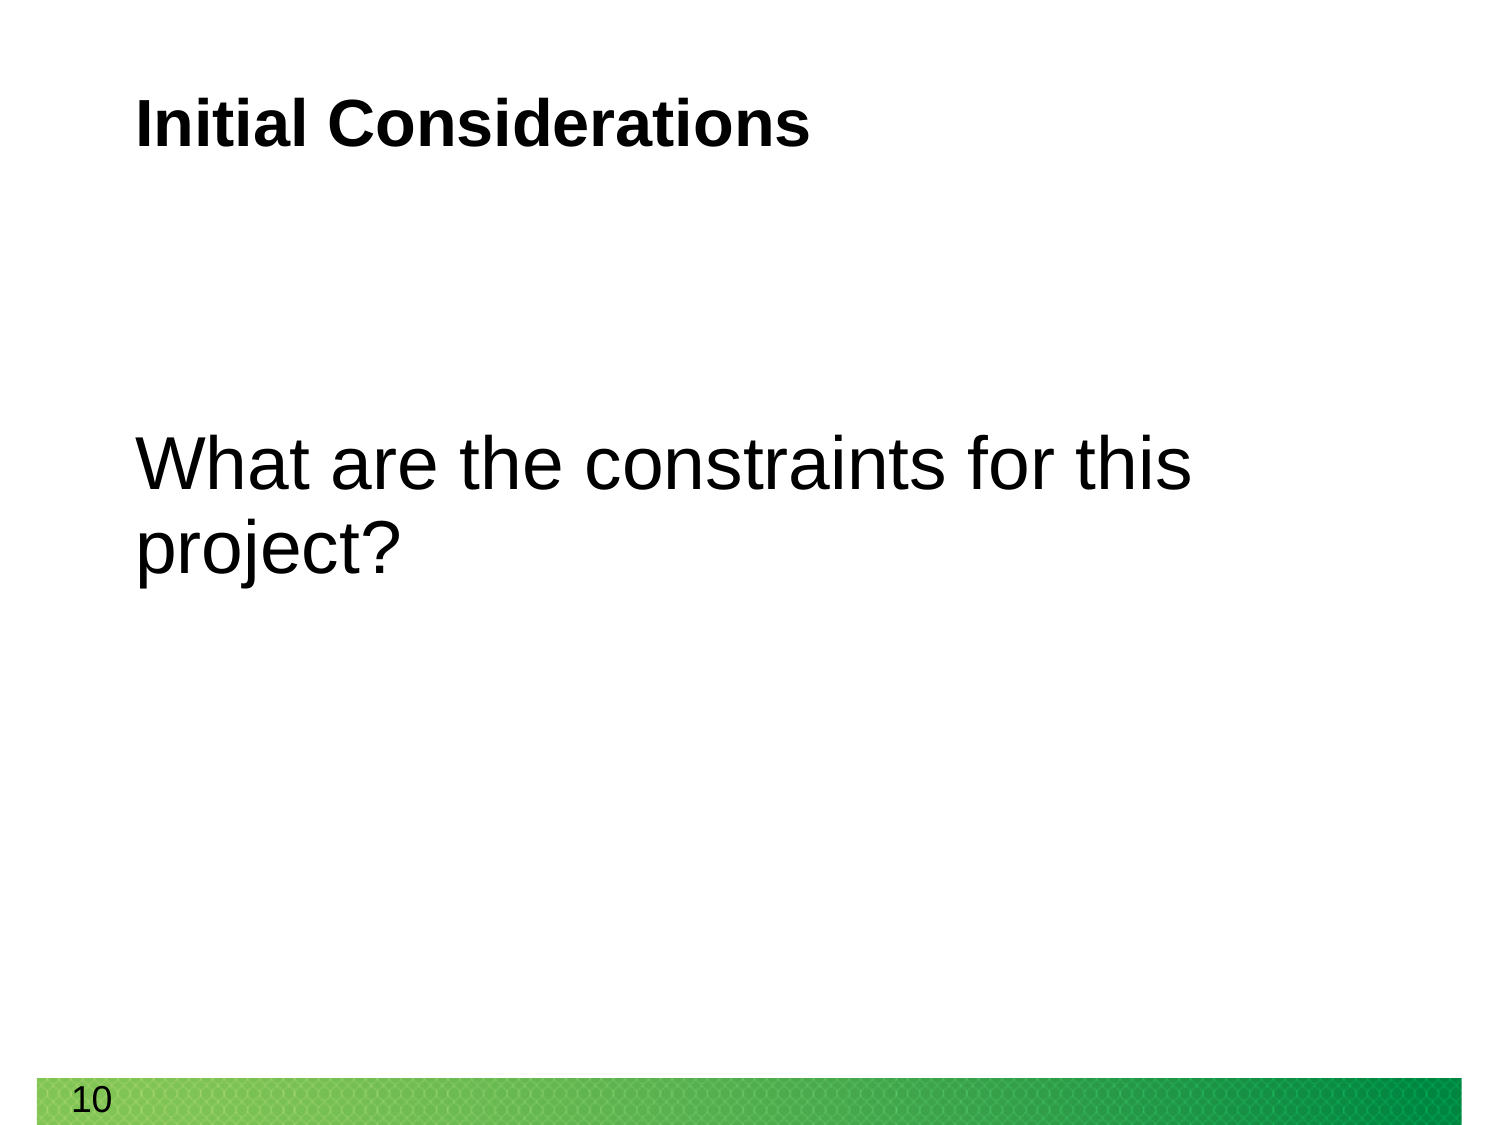

# Initial Considerations
What are the constraints for this project?